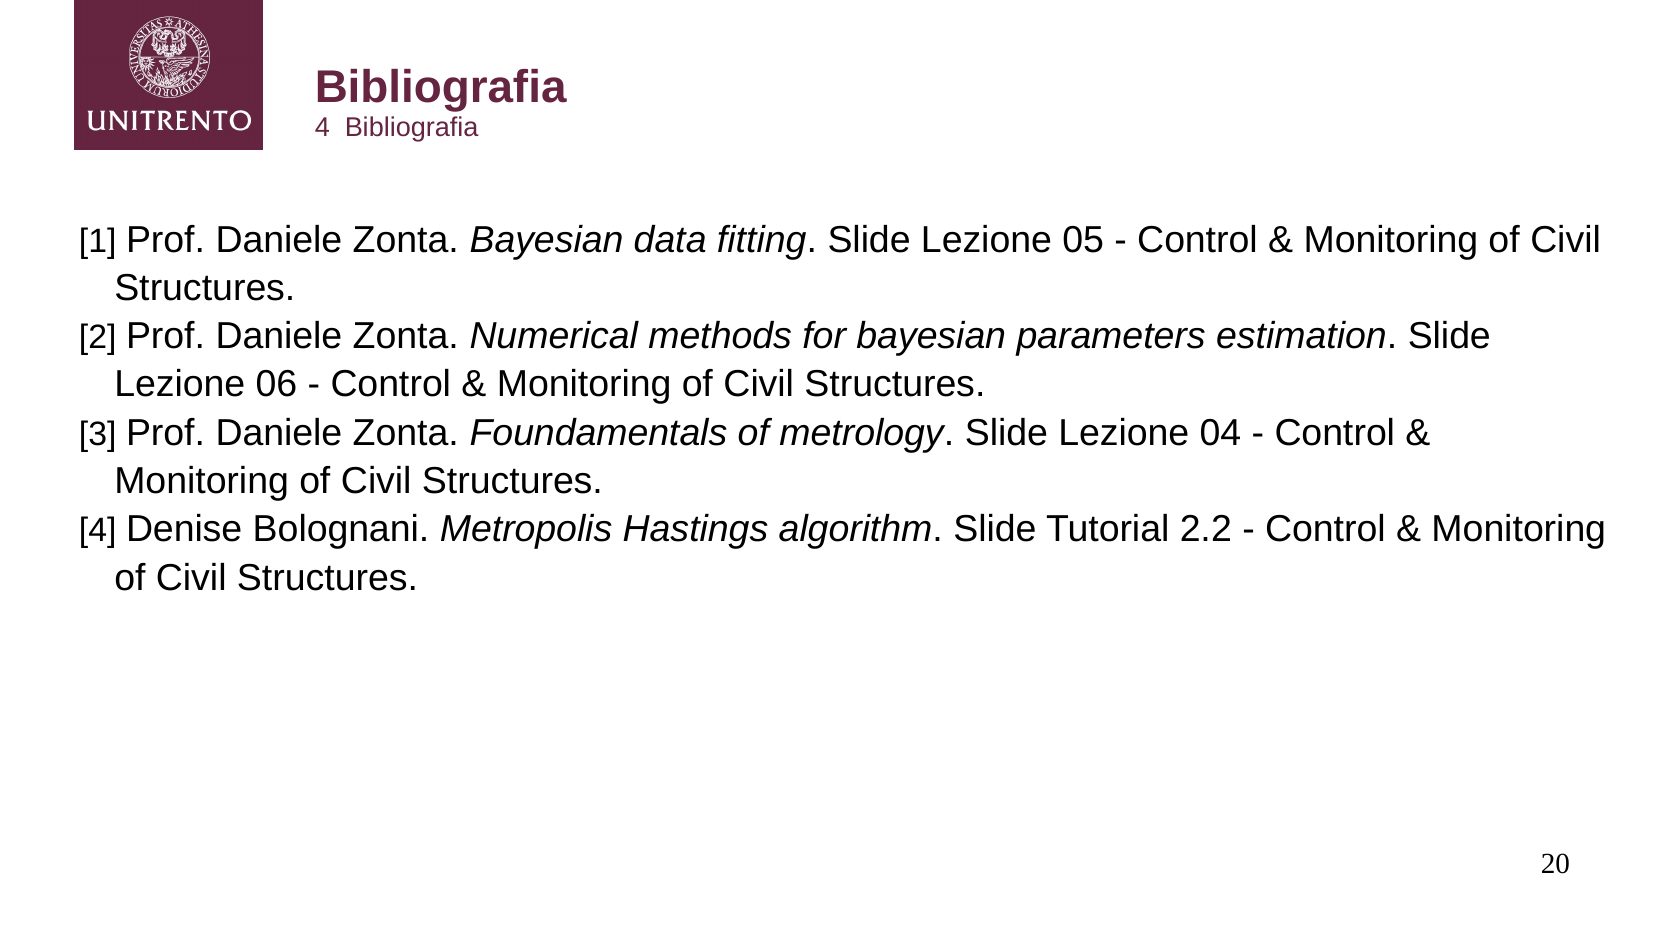

Bibliografia
4 Bibliografia
Prof. Daniele Zonta. Bayesian data fitting. Slide Lezione 05 - Control & Monitoring of Civil Structures.
Prof. Daniele Zonta. Numerical methods for bayesian parameters estimation. Slide Lezione 06 - Control & Monitoring of Civil Structures.
Prof. Daniele Zonta. Foundamentals of metrology. Slide Lezione 04 - Control & Monitoring of Civil Structures.
Denise Bolognani. Metropolis Hastings algorithm. Slide Tutorial 2.2 - Control & Monitoring of Civil Structures.
20